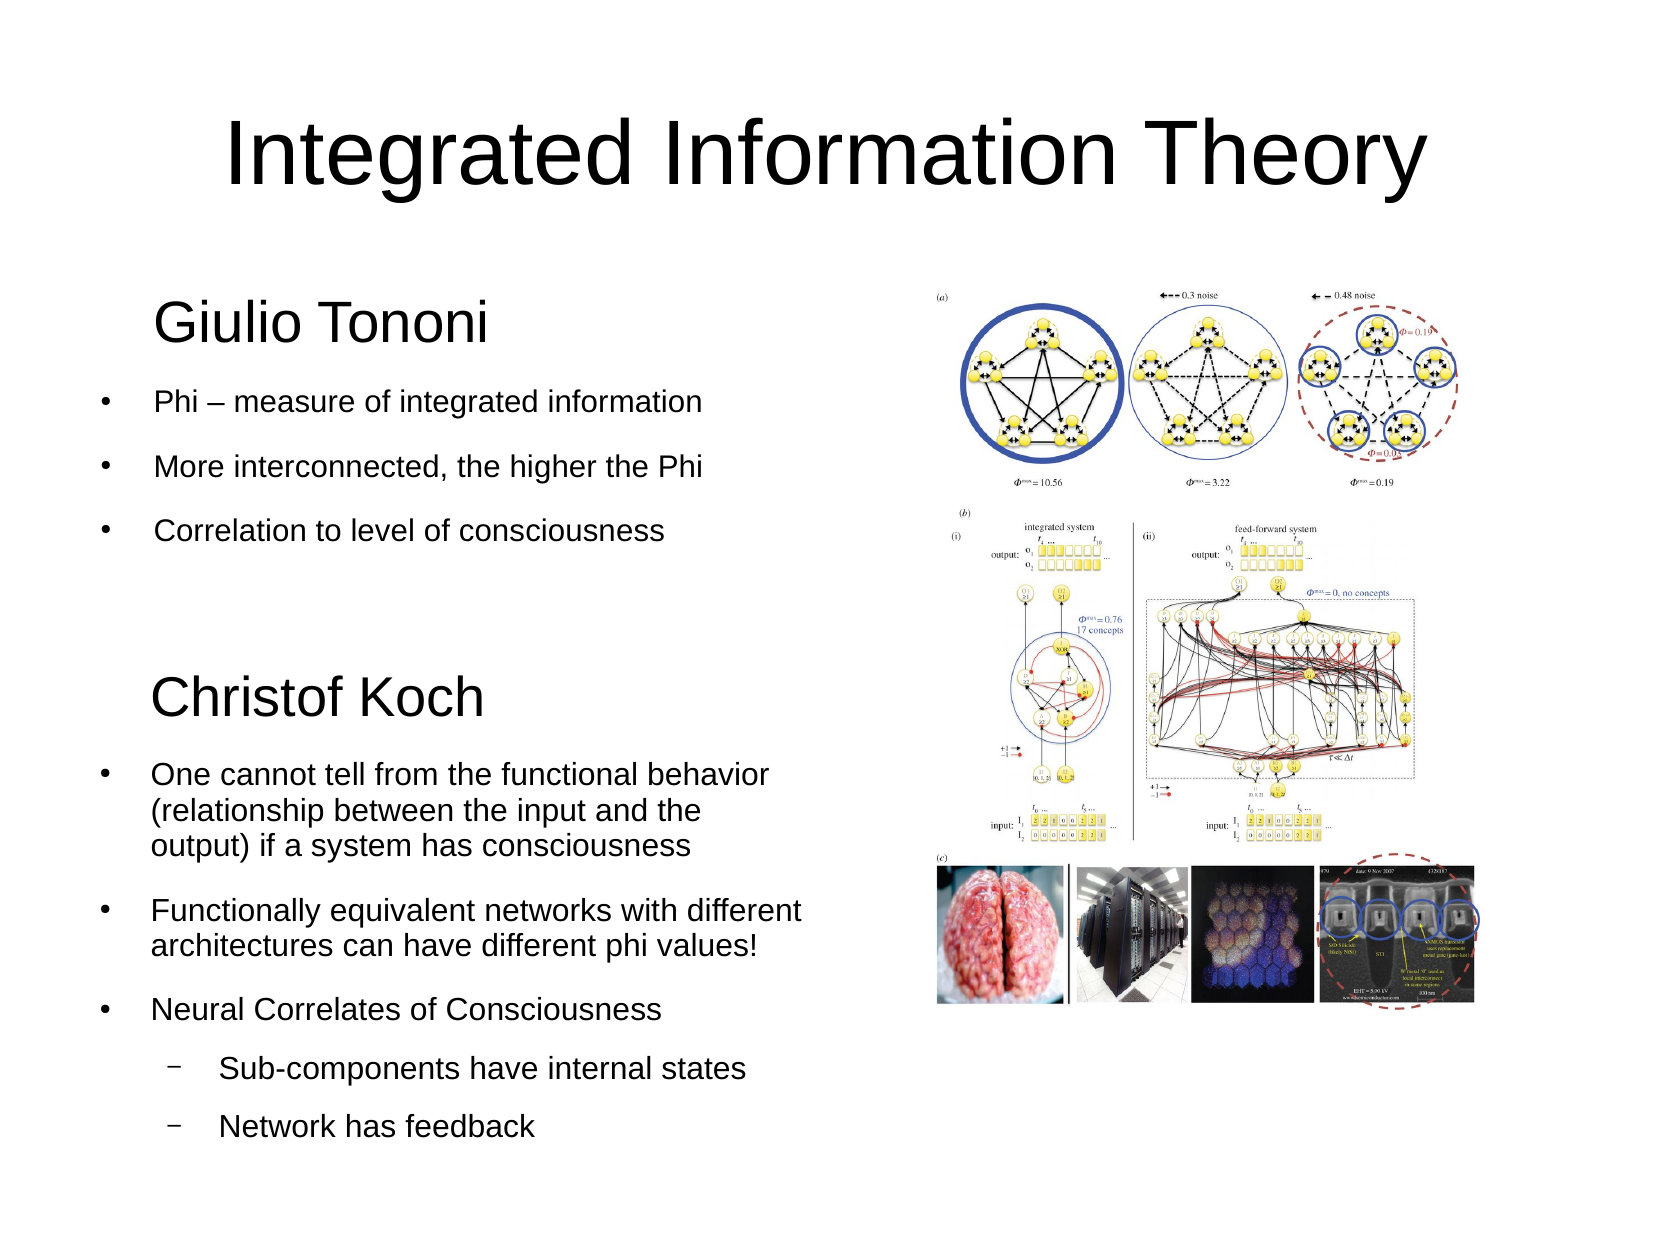

# Integrated Information Theory
Giulio Tononi
Phi – measure of integrated information
More interconnected, the higher the Phi
Correlation to level of consciousness
Christof Koch
One cannot tell from the functional behavior (relationship between the input and the output) if a system has consciousness
Functionally equivalent networks with different architectures can have different phi values!
Neural Correlates of Consciousness
Sub-components have internal states
Network has feedback